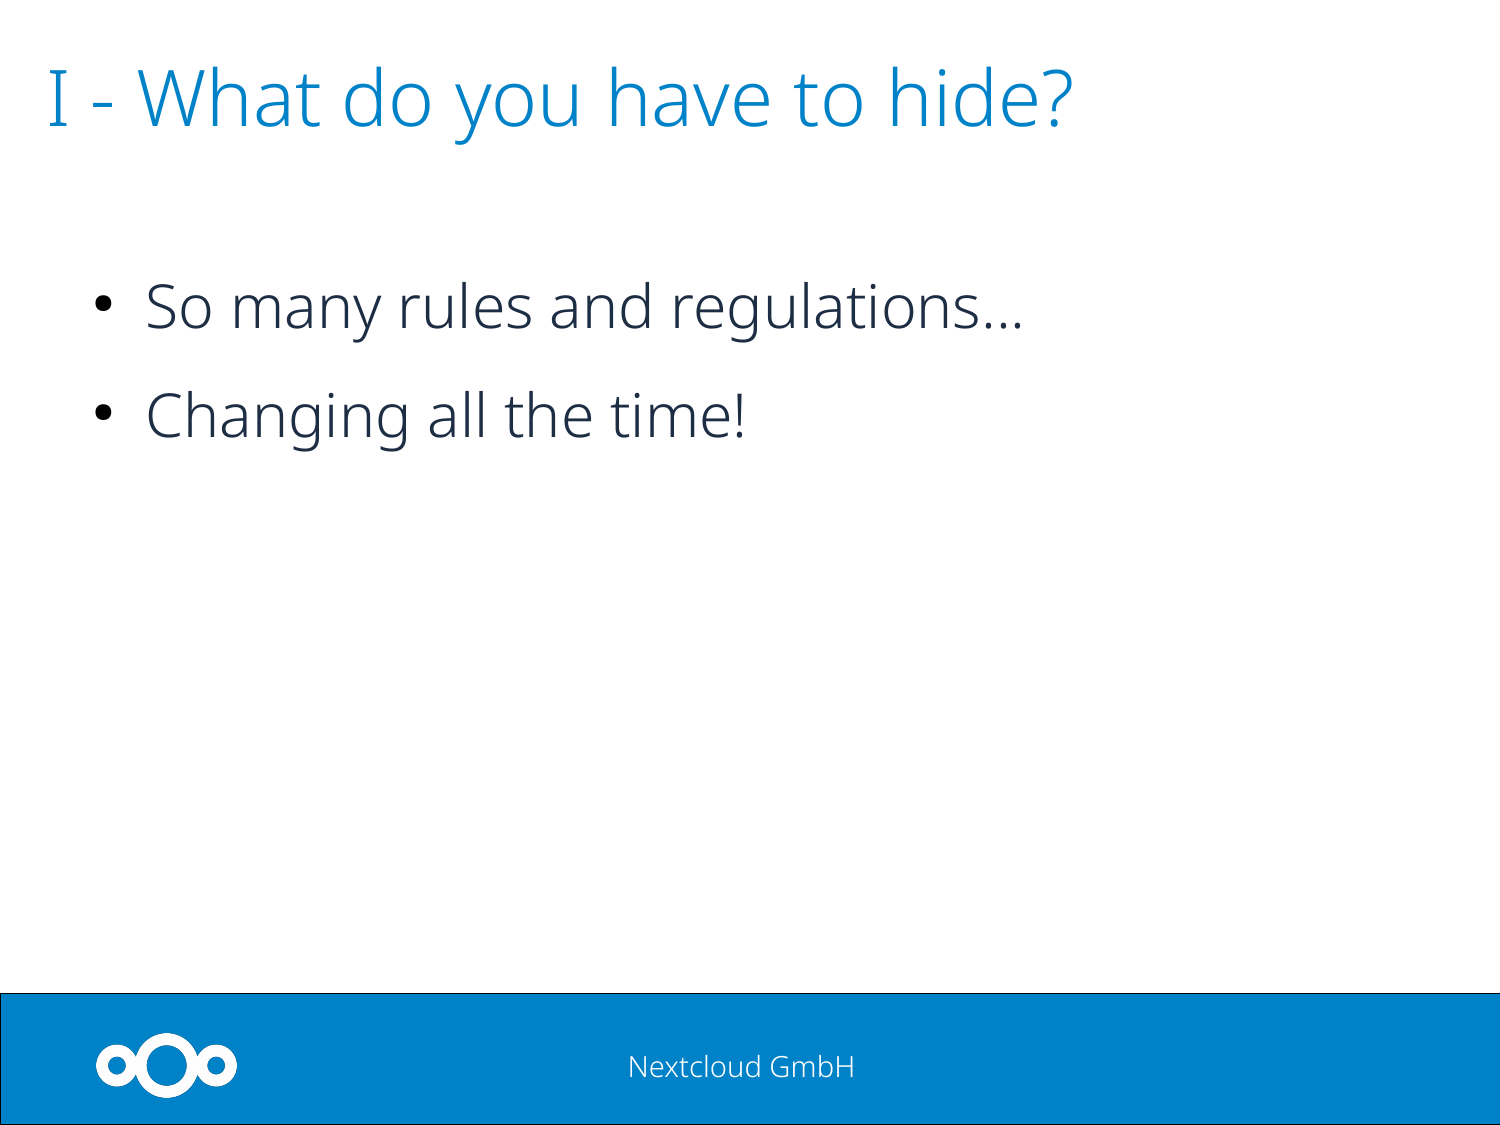

# I - What do you have to hide?
So many rules and regulations...
Changing all the time!